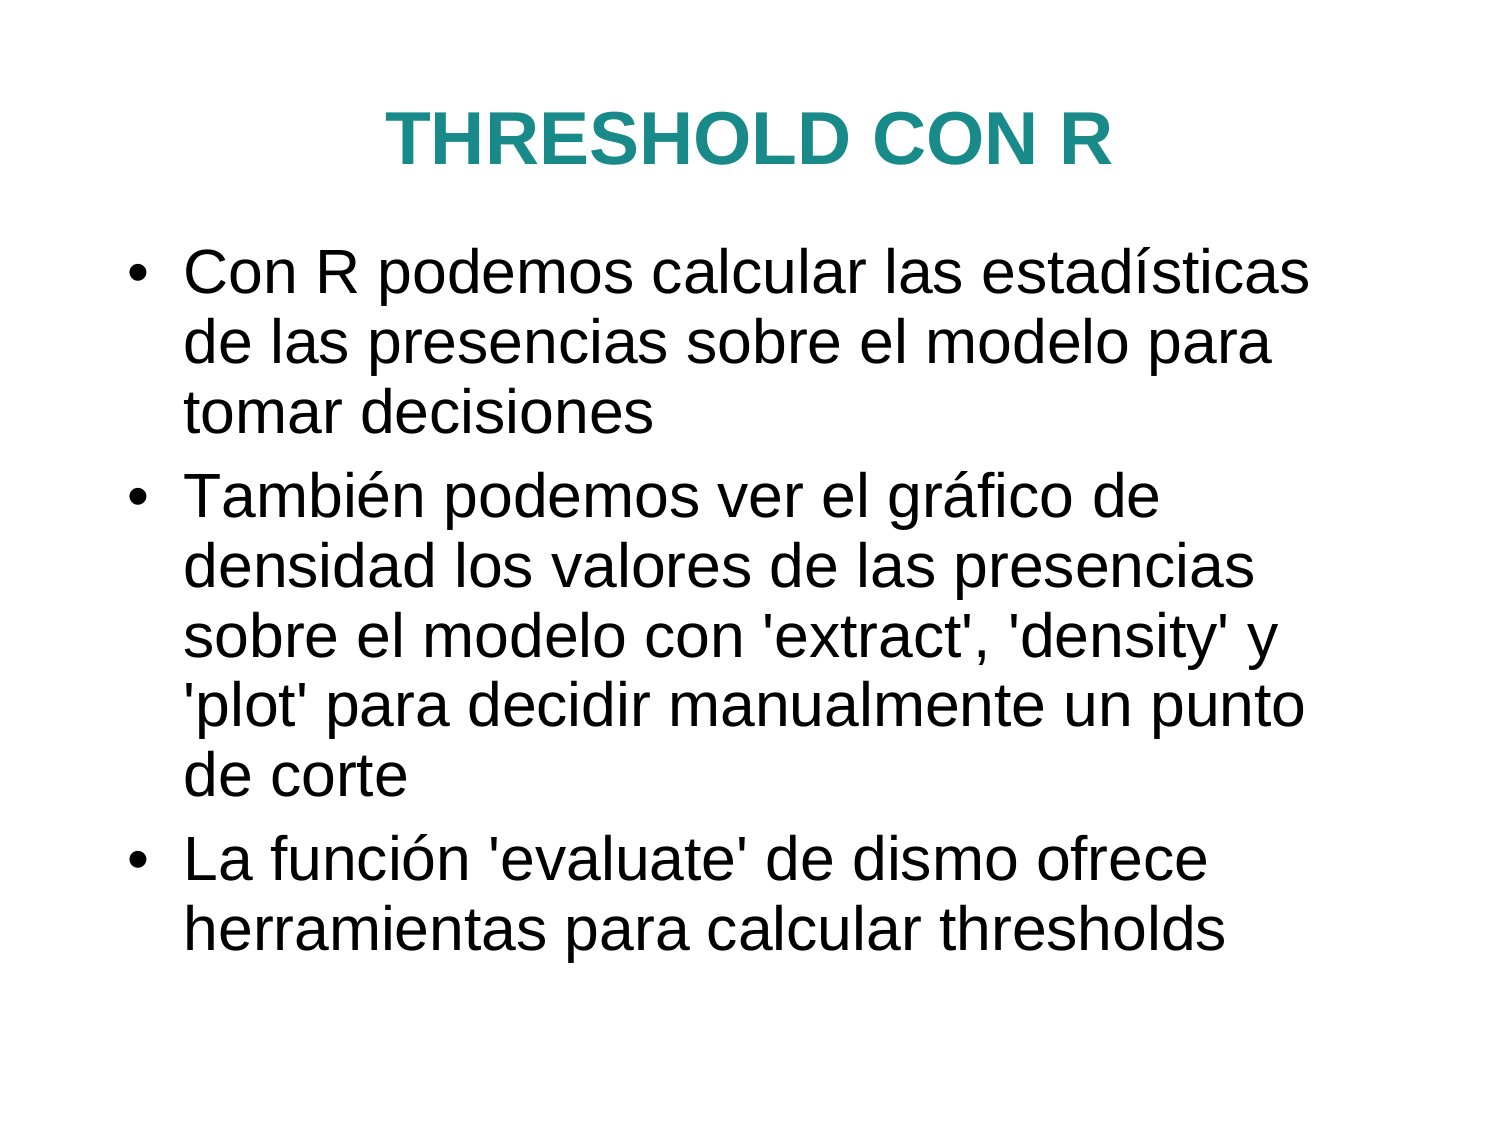

# THRESHOLD CON R
Con R podemos calcular las estadísticas de las presencias sobre el modelo para tomar decisiones
También podemos ver el gráfico de densidad los valores de las presencias sobre el modelo con 'extract', 'density' y 'plot' para decidir manualmente un punto de corte
La función 'evaluate' de dismo ofrece herramientas para calcular thresholds